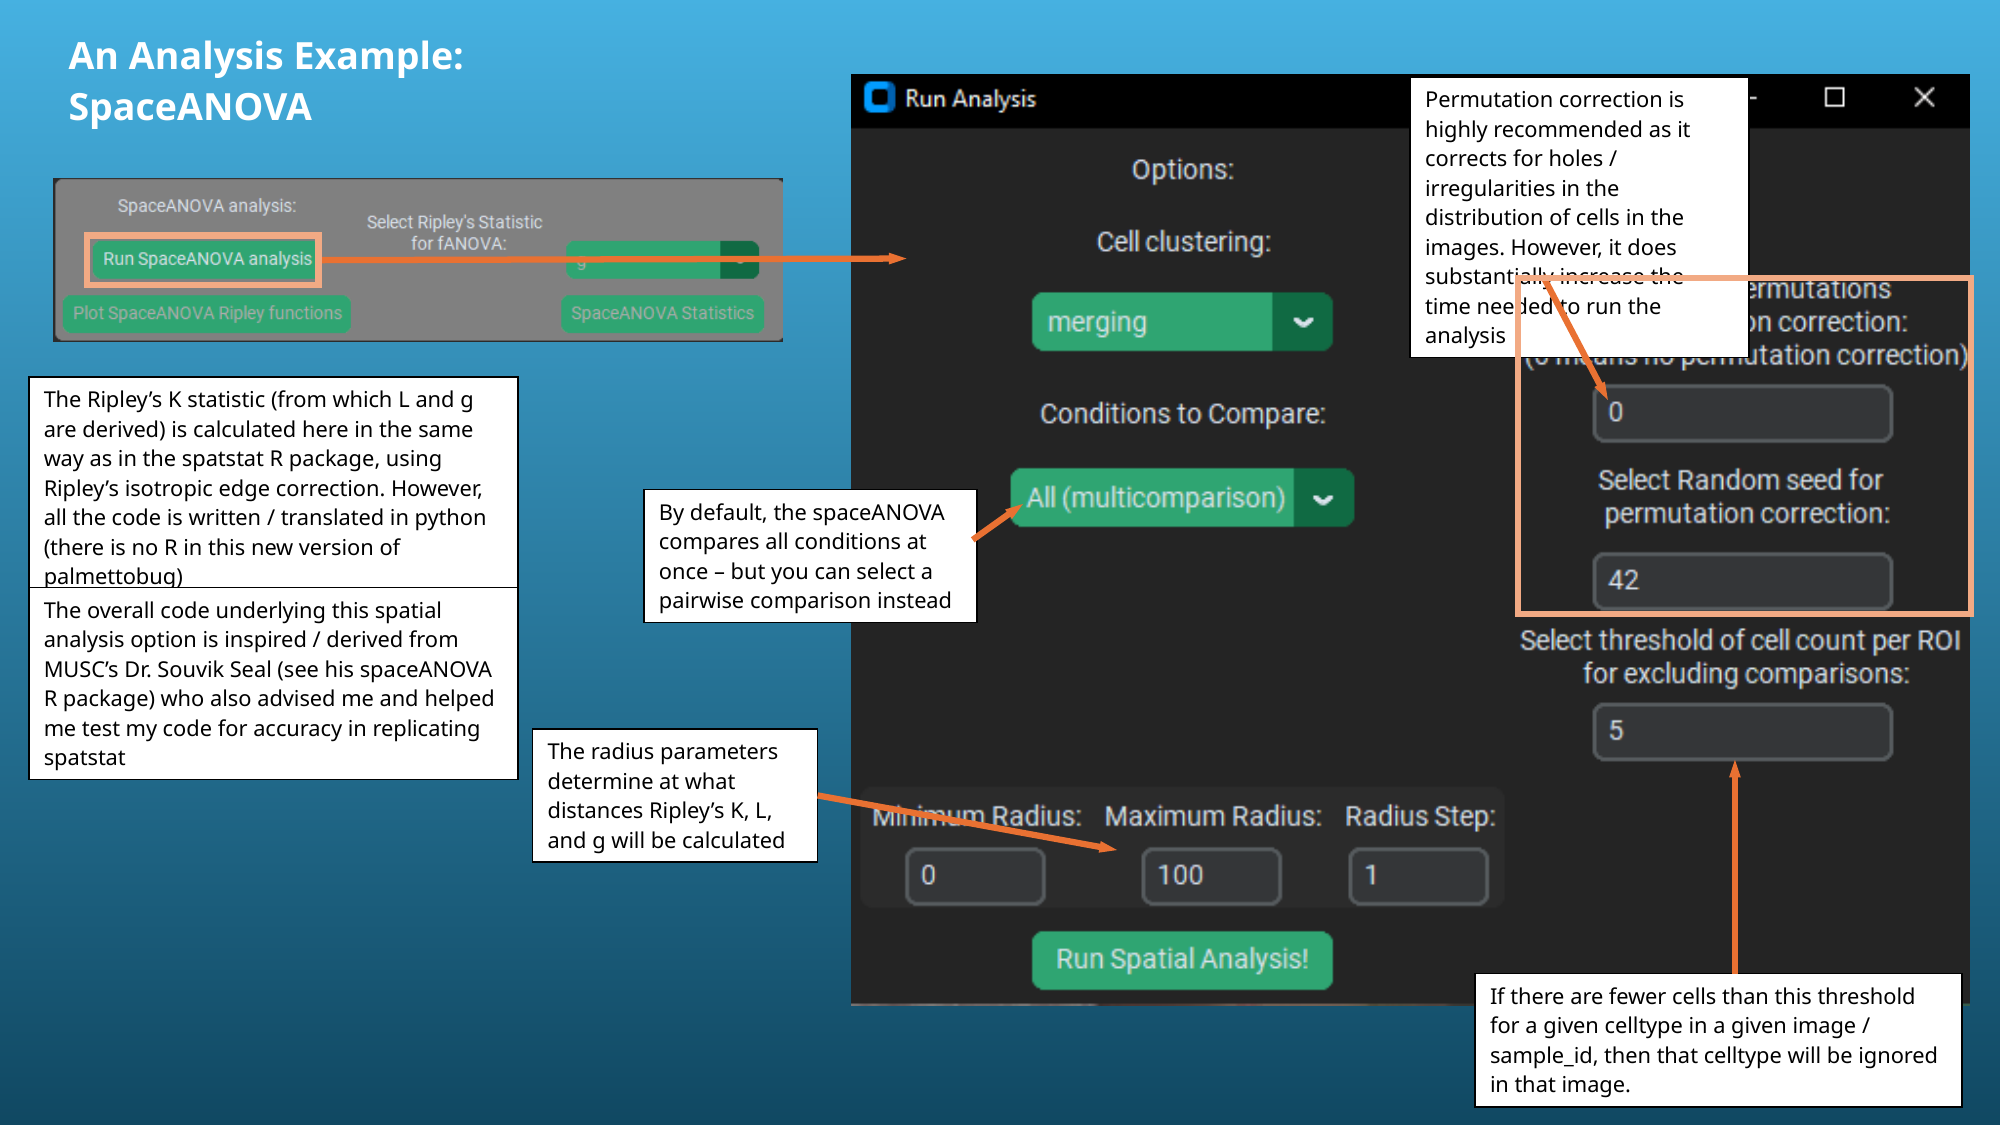

An Analysis Example:
SpaceANOVA
Permutation correction is highly recommended as it corrects for holes / irregularities in the distribution of cells in the images. However, it does substantially increase the time needed to run the analysis
The Ripley’s K statistic (from which L and g are derived) is calculated here in the same way as in the spatstat R package, using Ripley’s isotropic edge correction. However, all the code is written / translated in python (there is no R in this new version of palmettobug)
By default, the spaceANOVA compares all conditions at once – but you can select a pairwise comparison instead
The overall code underlying this spatial analysis option is inspired / derived from MUSC’s Dr. Souvik Seal (see his spaceANOVA R package) who also advised me and helped me test my code for accuracy in replicating spatstat
The radius parameters determine at what distances Ripley’s K, L, and g will be calculated
If there are fewer cells than this threshold for a given celltype in a given image / sample_id, then that celltype will be ignored in that image.